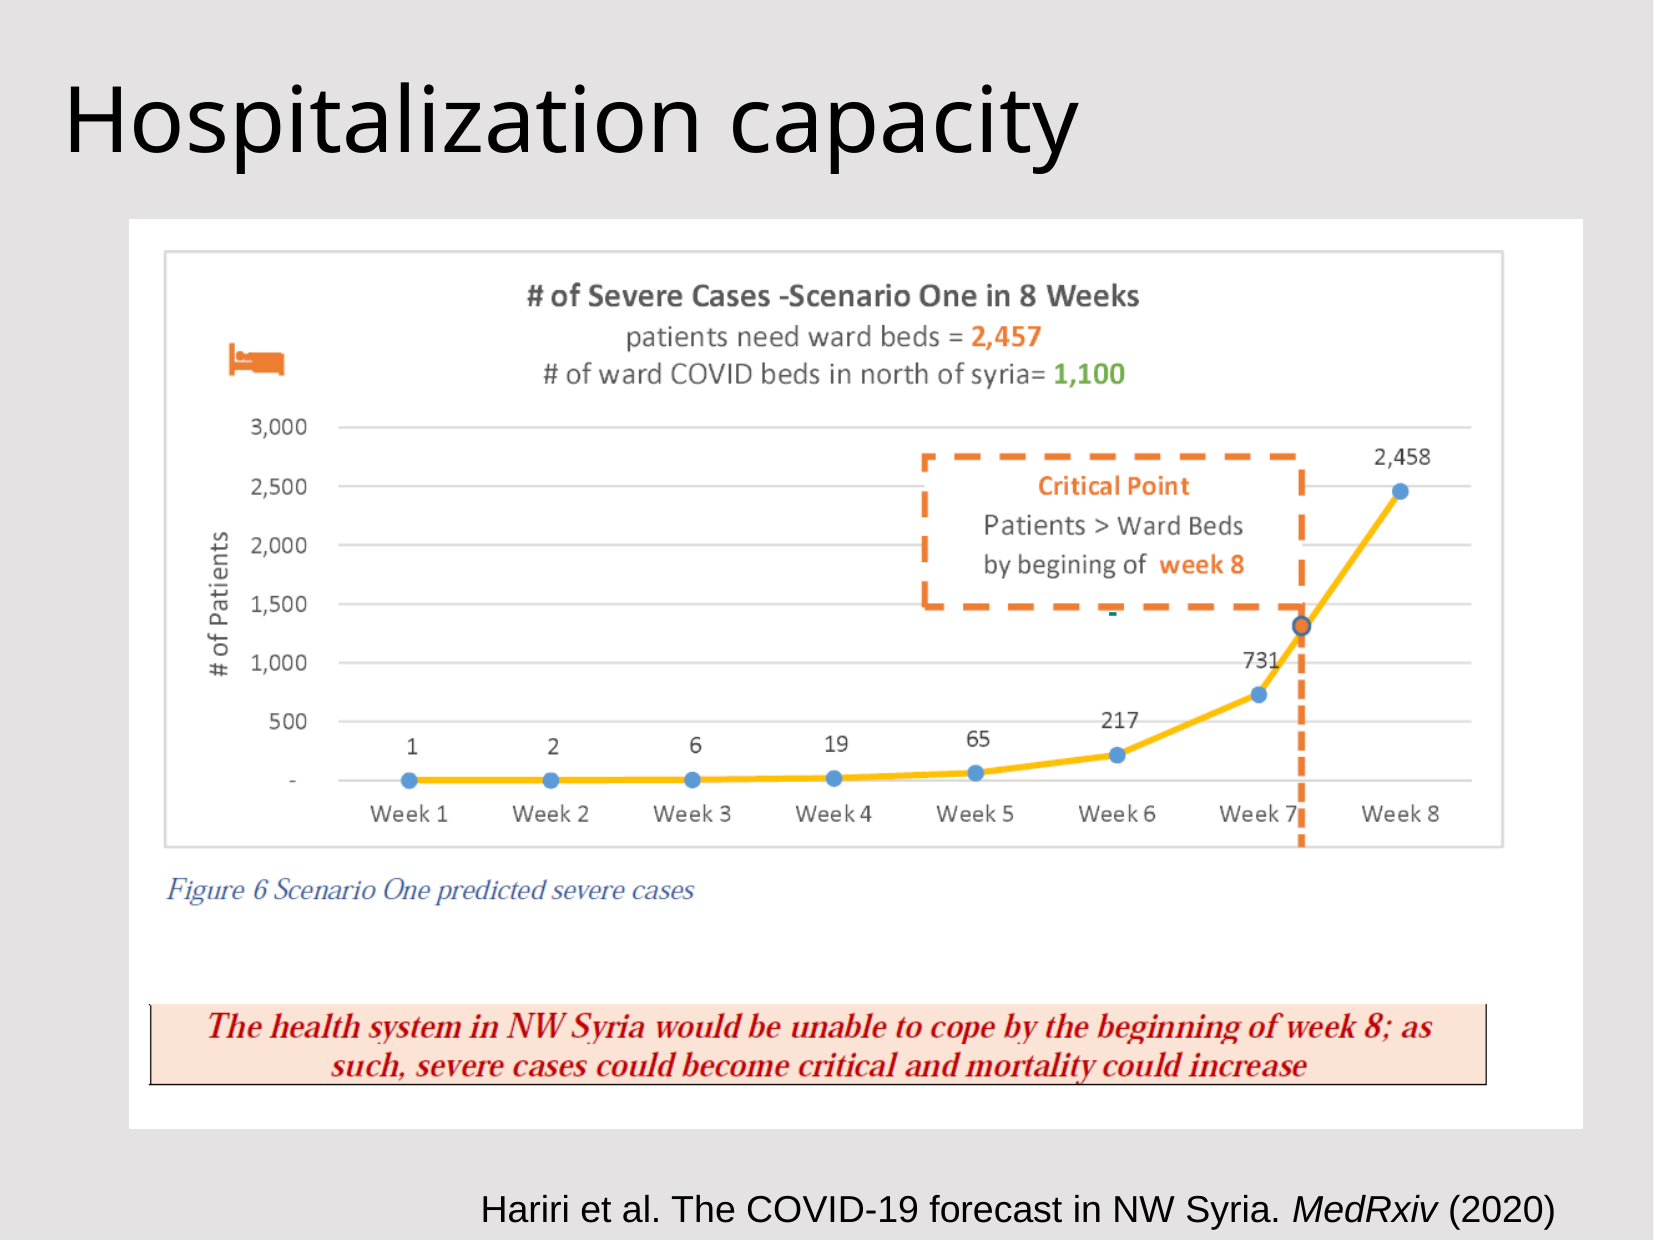

Hospitalization capacity
Hariri et al. The COVID-19 forecast in NW Syria. MedRxiv (2020)